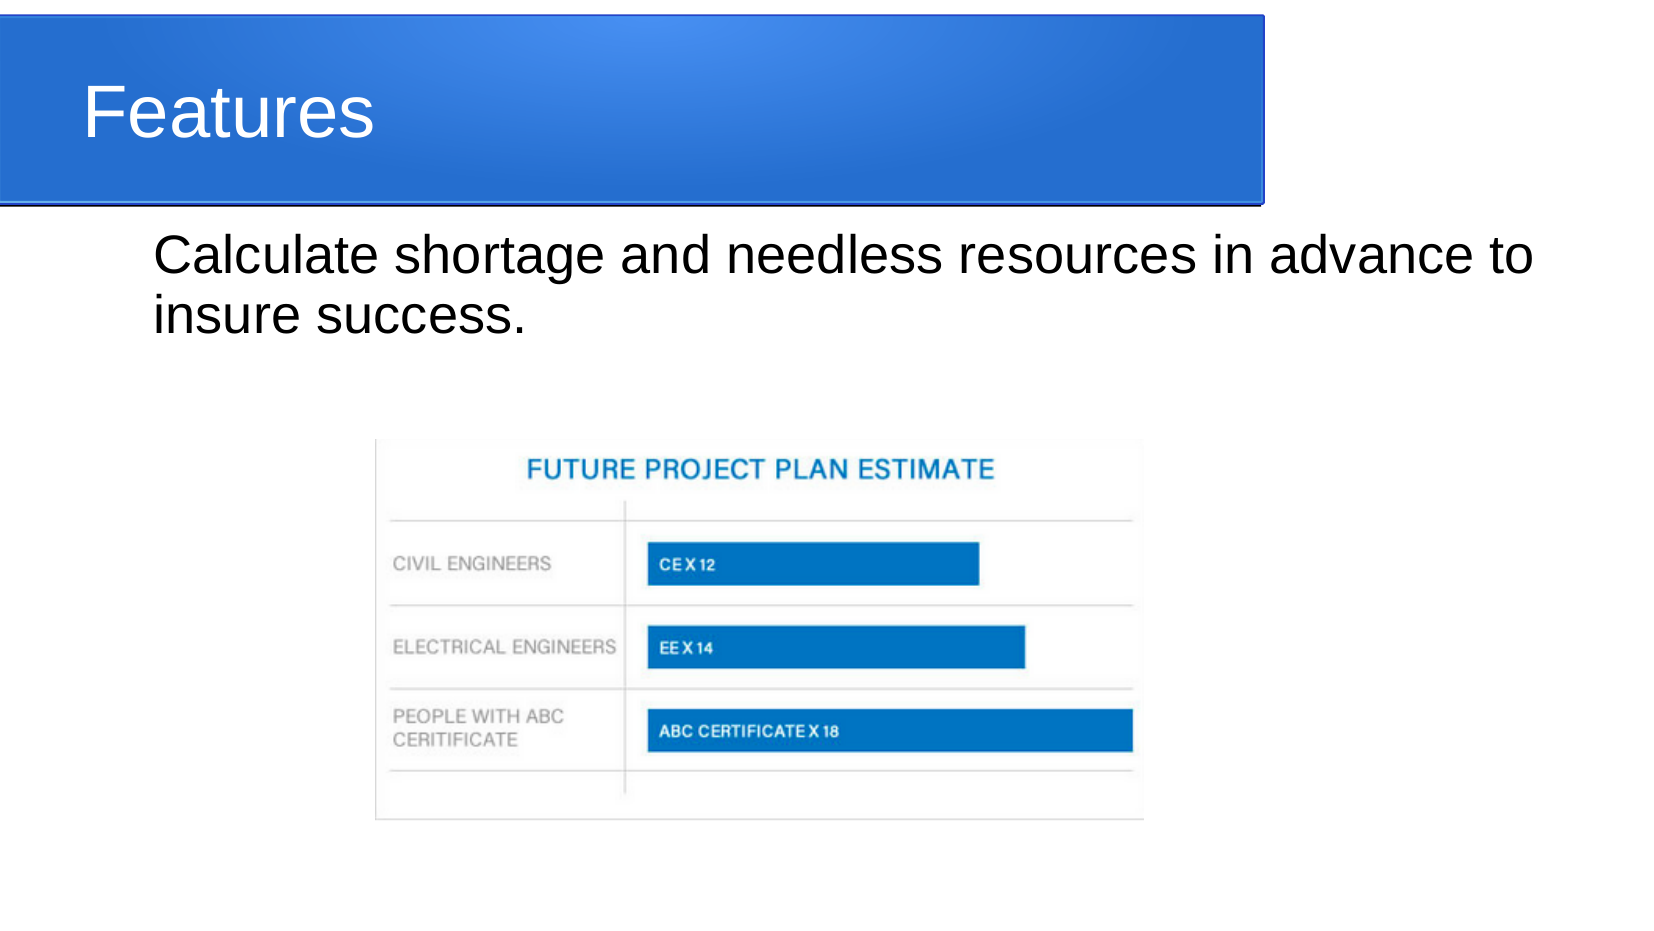

# Features
Calculate shortage and needless resources in advance to insure success.